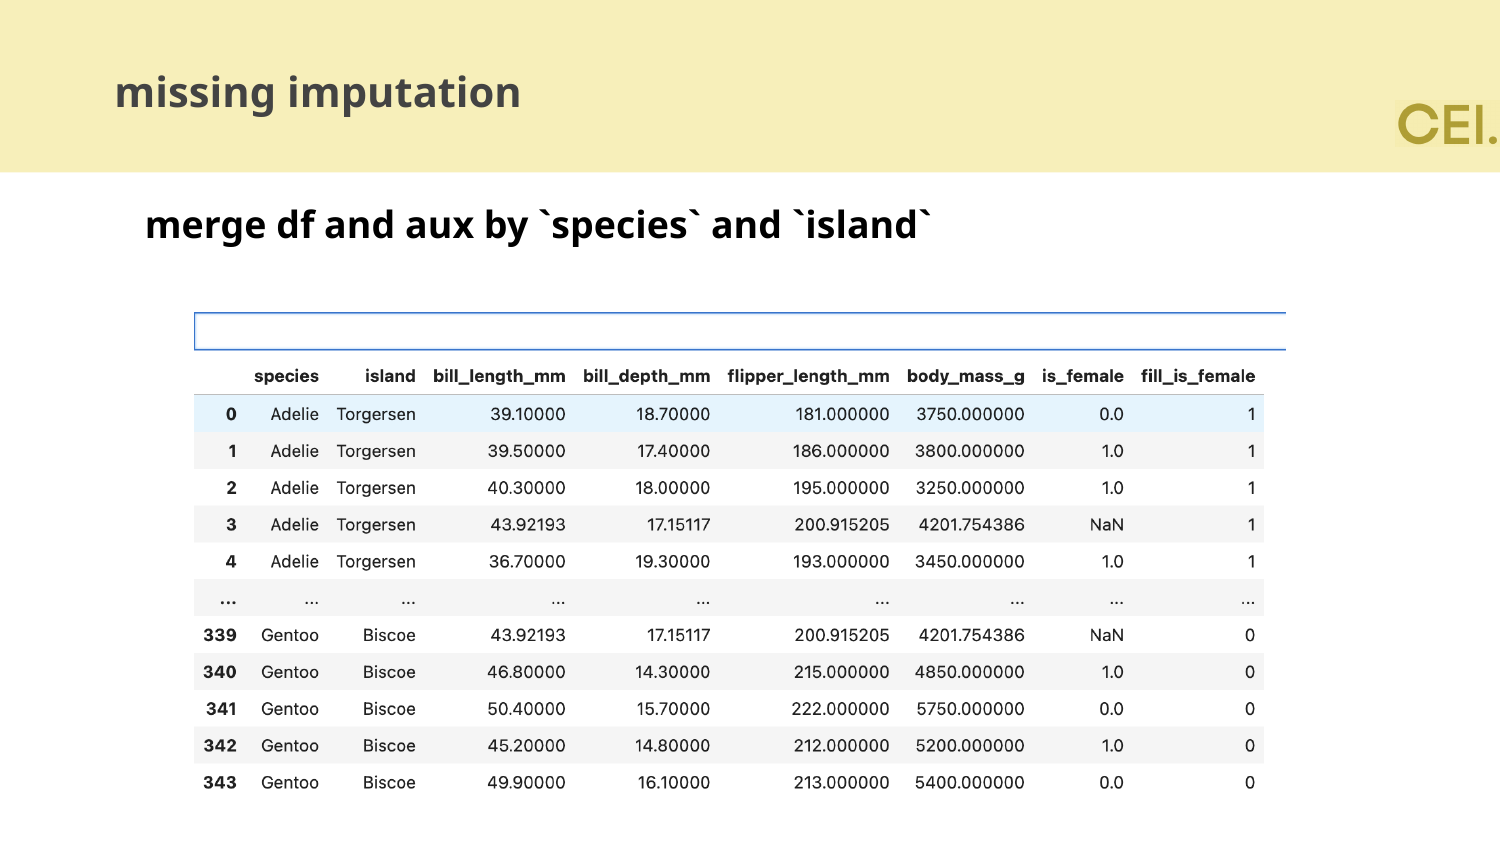

missing imputation
python if else statements
merge df and aux by `species` and `island`